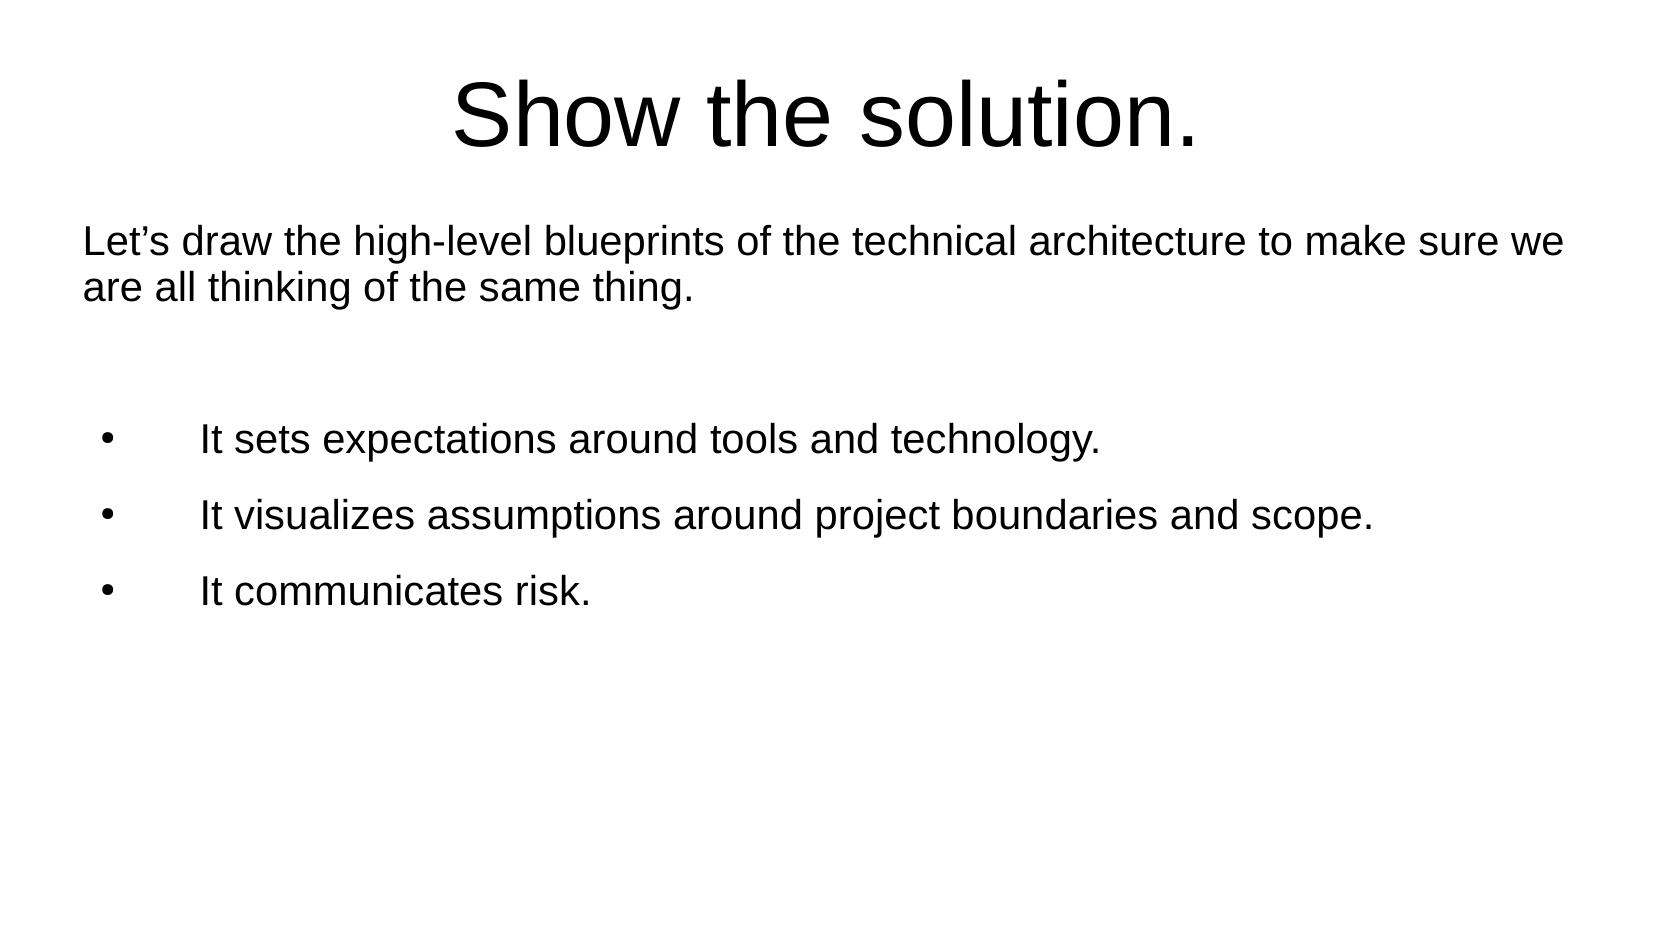

# Show the solution.
Let’s draw the high-level blueprints of the technical architecture to make sure we are all thinking of the same thing.
 It sets expectations around tools and technology.
 It visualizes assumptions around project boundaries and scope.
 It communicates risk.